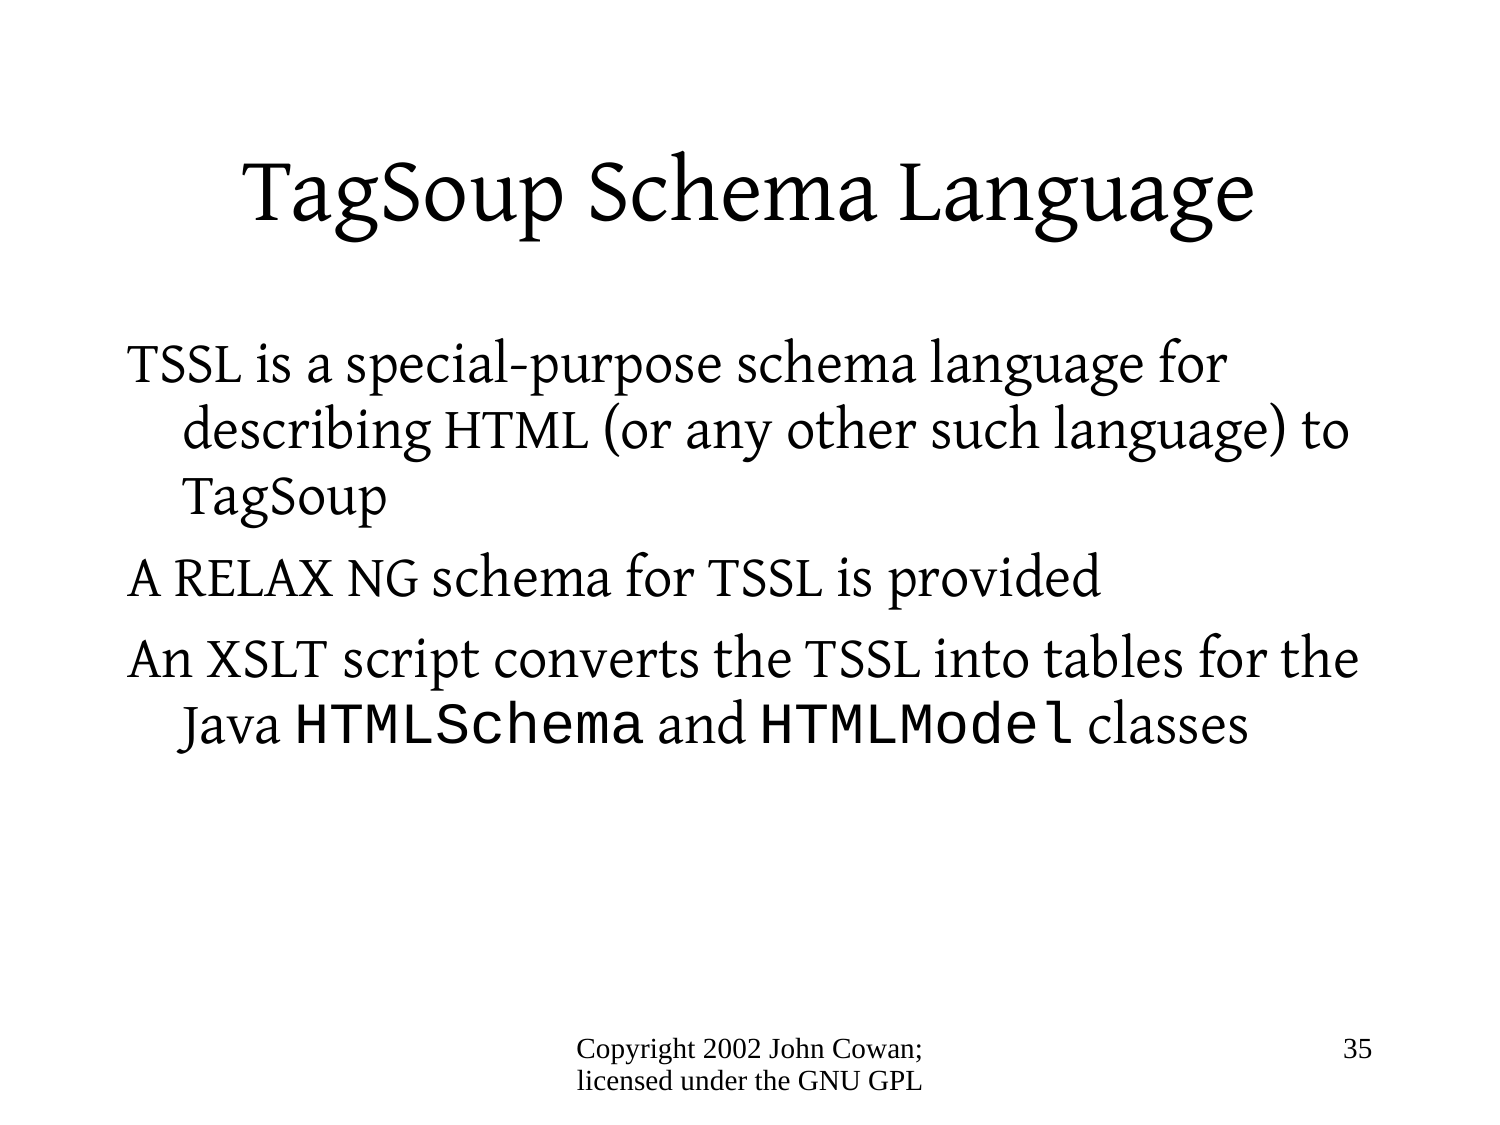

# TagSoup Schema Language
TSSL is a special-purpose schema language for describing HTML (or any other such language) to TagSoup
A RELAX NG schema for TSSL is provided
An XSLT script converts the TSSL into tables for the Java HTMLSchema and HTMLModel classes
Copyright 2002 John Cowan; licensed under the GNU GPL
35